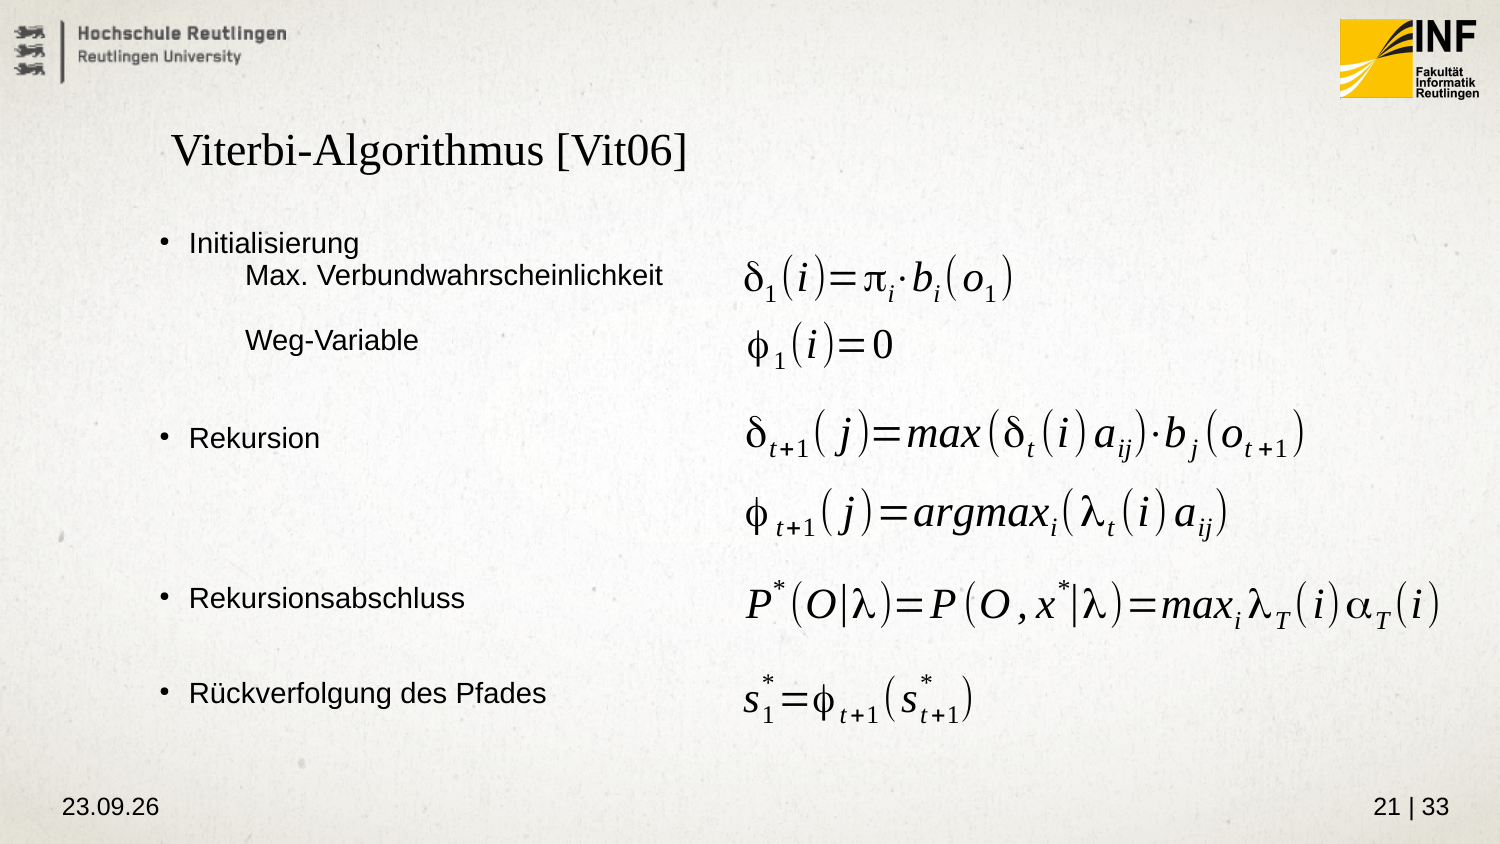

# Viterbi-Algorithmus [Vit06]
Initialisierung
Max. Verbundwahrscheinlichkeit
Weg-Variable
Rekursion
Rekursionsabschluss
Rückverfolgung des Pfades